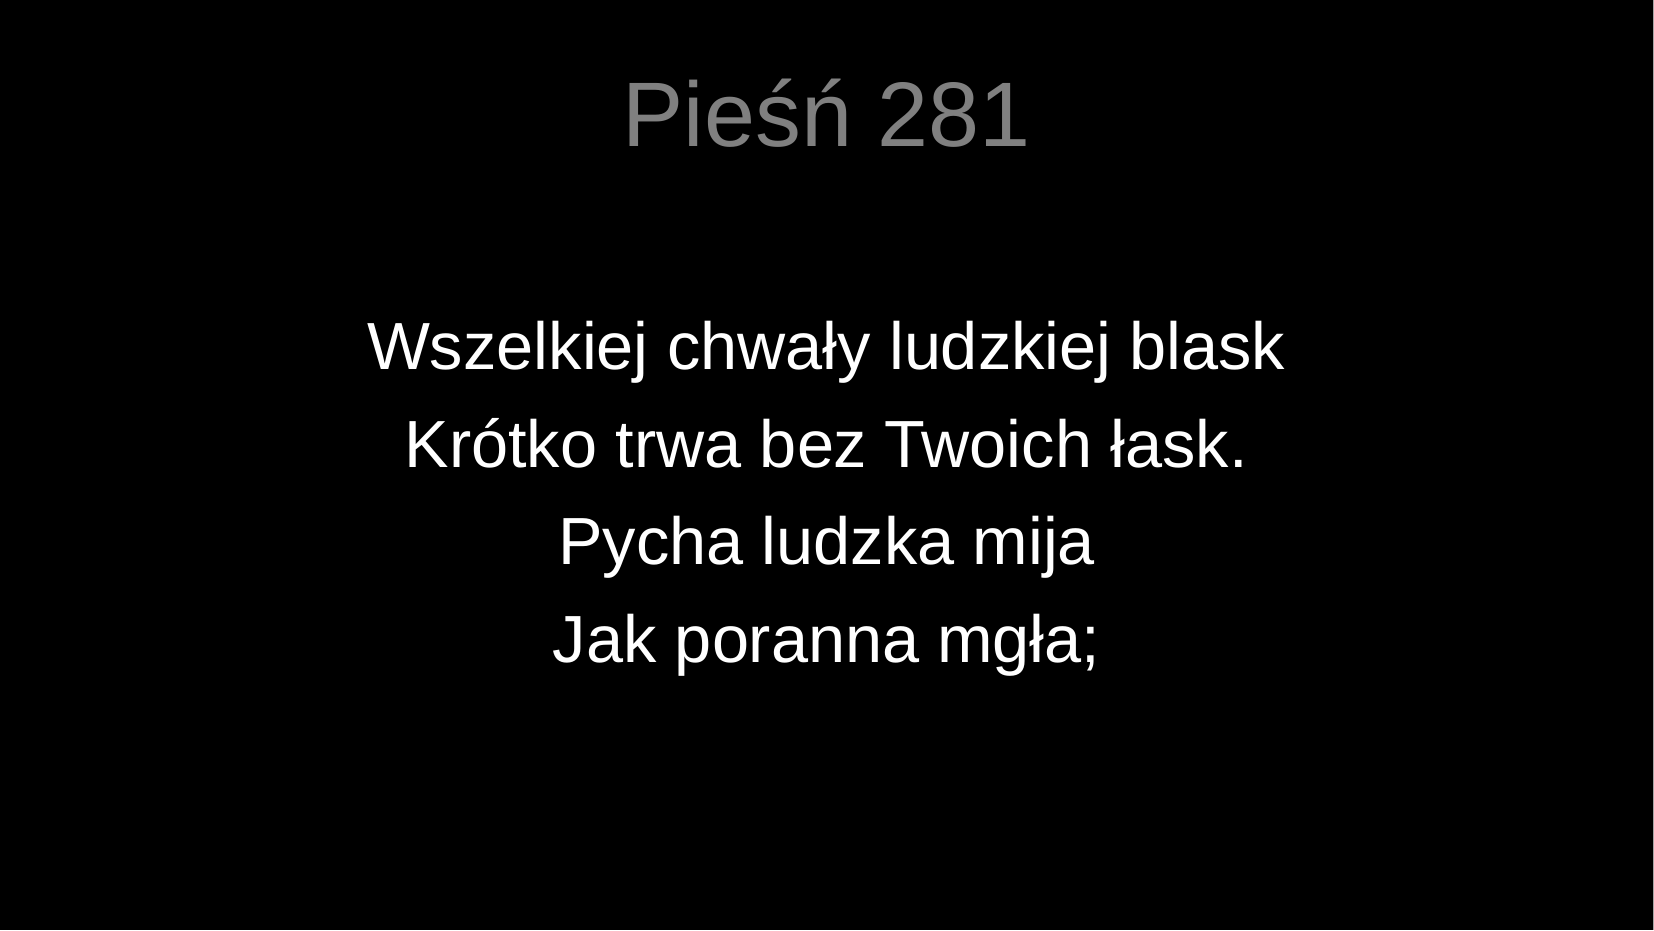

# Pieśń 281
Wszelkiej chwały ludzkiej blask
Krótko trwa bez Twoich łask.
Pycha ludzka mija
Jak poranna mgła;